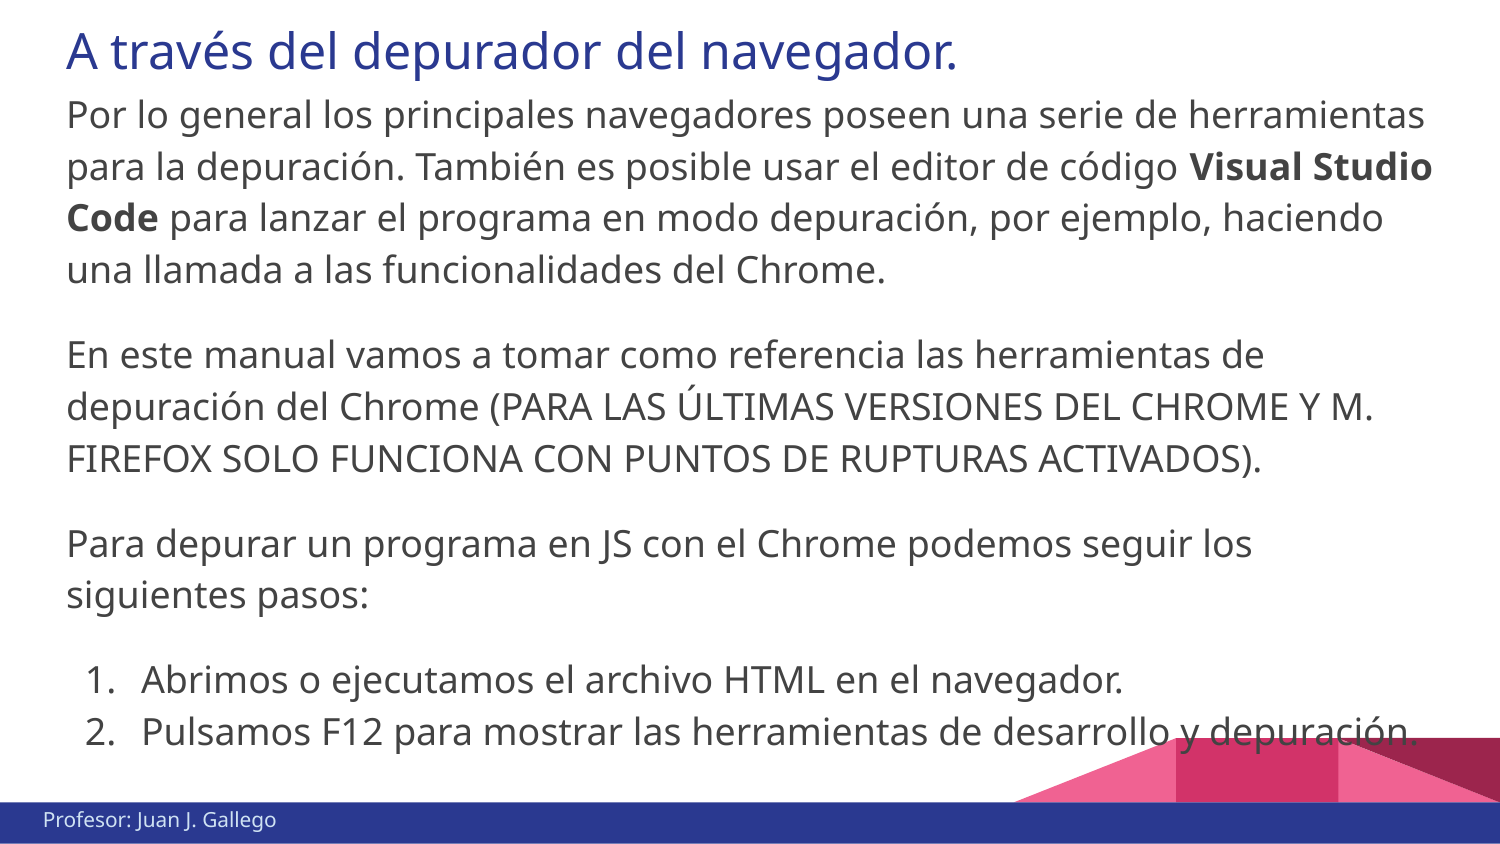

# A través del depurador del navegador.
Por lo general los principales navegadores poseen una serie de herramientas para la depuración. También es posible usar el editor de código Visual Studio Code para lanzar el programa en modo depuración, por ejemplo, haciendo una llamada a las funcionalidades del Chrome.
En este manual vamos a tomar como referencia las herramientas de depuración del Chrome (PARA LAS ÚLTIMAS VERSIONES DEL CHROME Y M. FIREFOX SOLO FUNCIONA CON PUNTOS DE RUPTURAS ACTIVADOS).
Para depurar un programa en JS con el Chrome podemos seguir los siguientes pasos:
Abrimos o ejecutamos el archivo HTML en el navegador.
Pulsamos F12 para mostrar las herramientas de desarrollo y depuración.